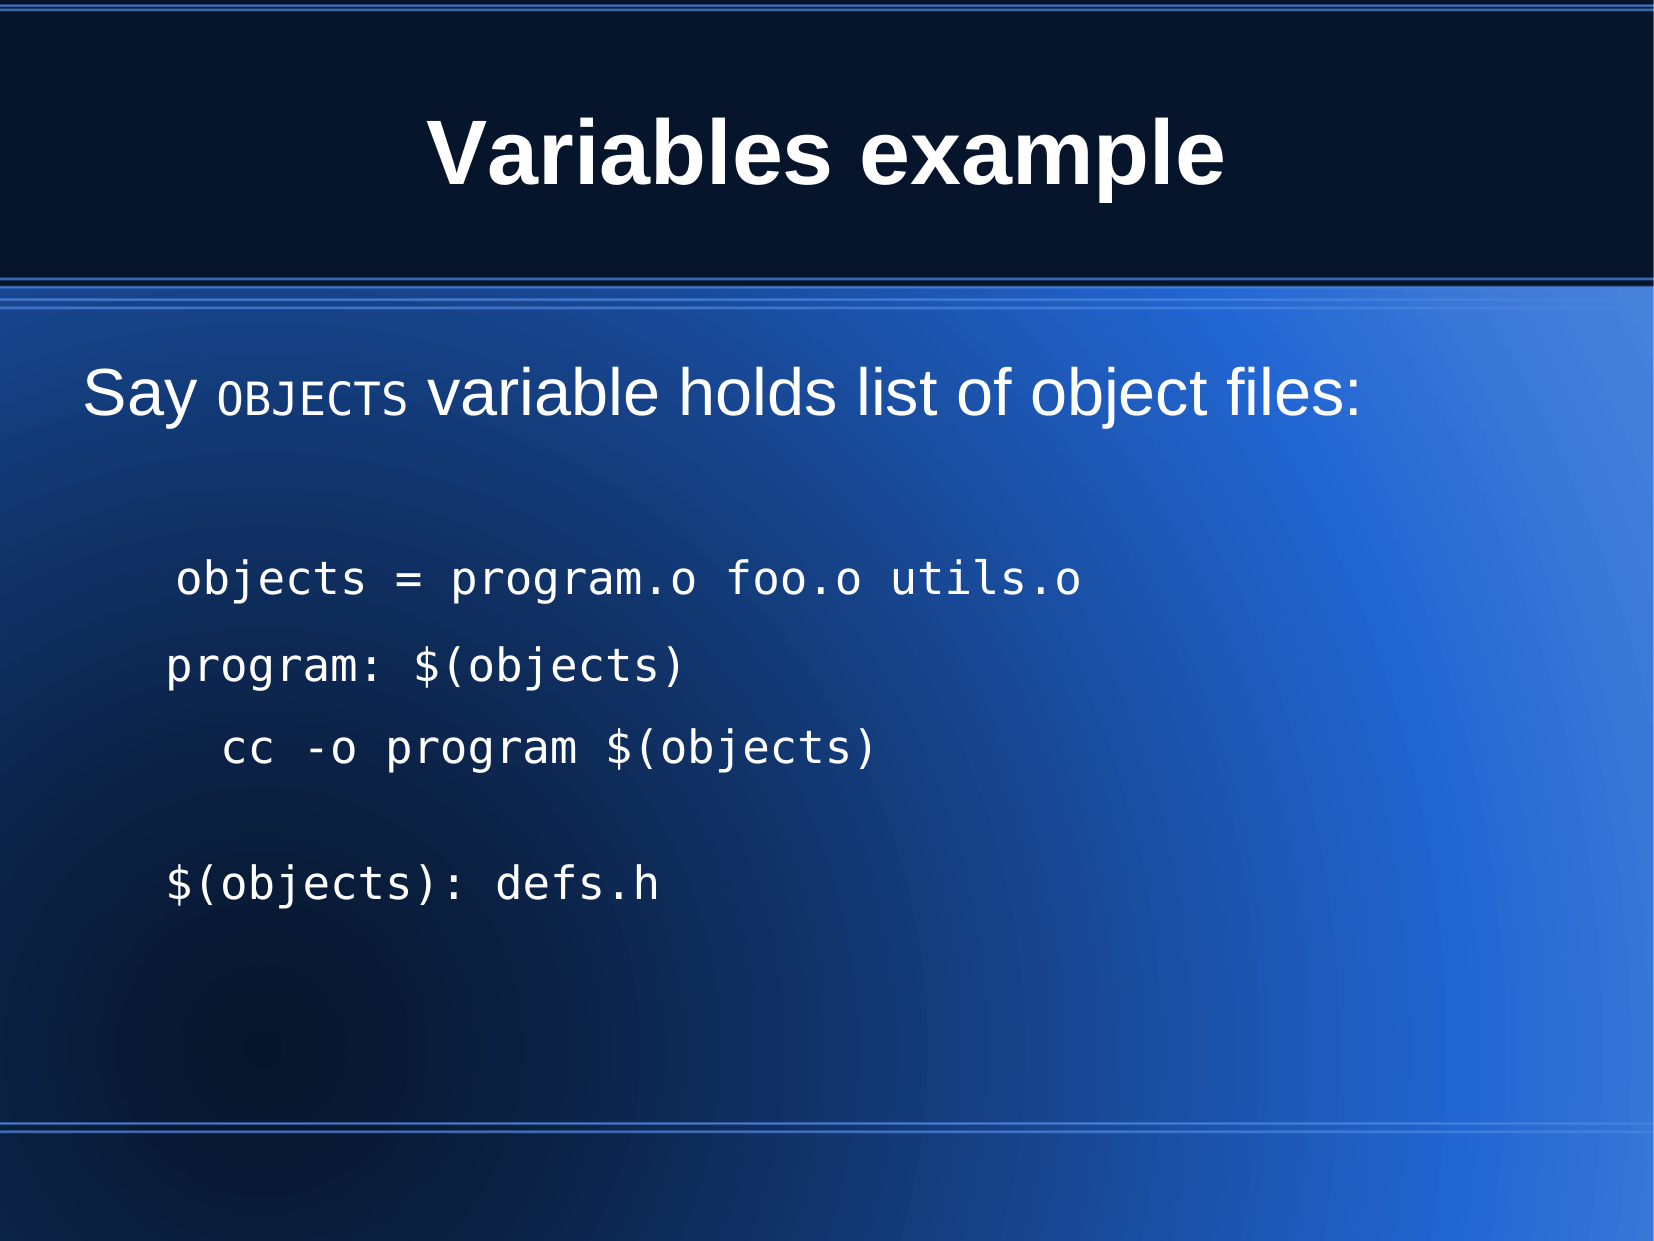

# Variables example
Say OBJECTS variable holds list of object files:
 objects = program.o foo.o utils.o
 program: $(objects)
 cc -o program $(objects)
 $(objects): defs.h